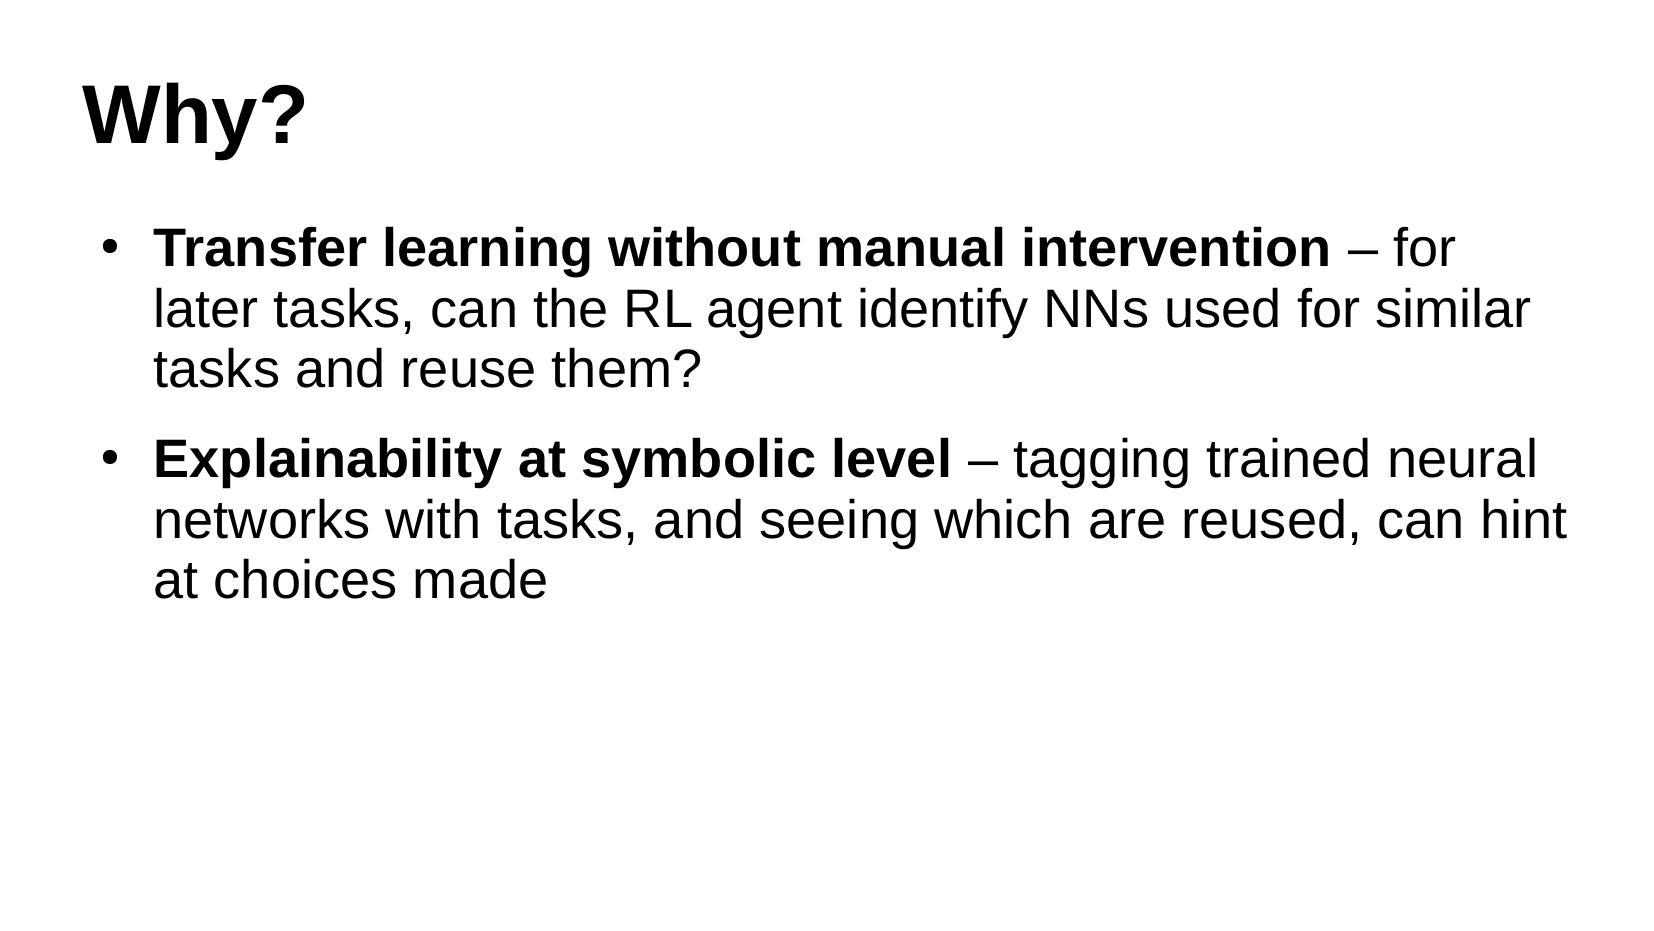

# Why?
Transfer learning without manual intervention – for later tasks, can the RL agent identify NNs used for similar tasks and reuse them?
Explainability at symbolic level – tagging trained neural networks with tasks, and seeing which are reused, can hint at choices made